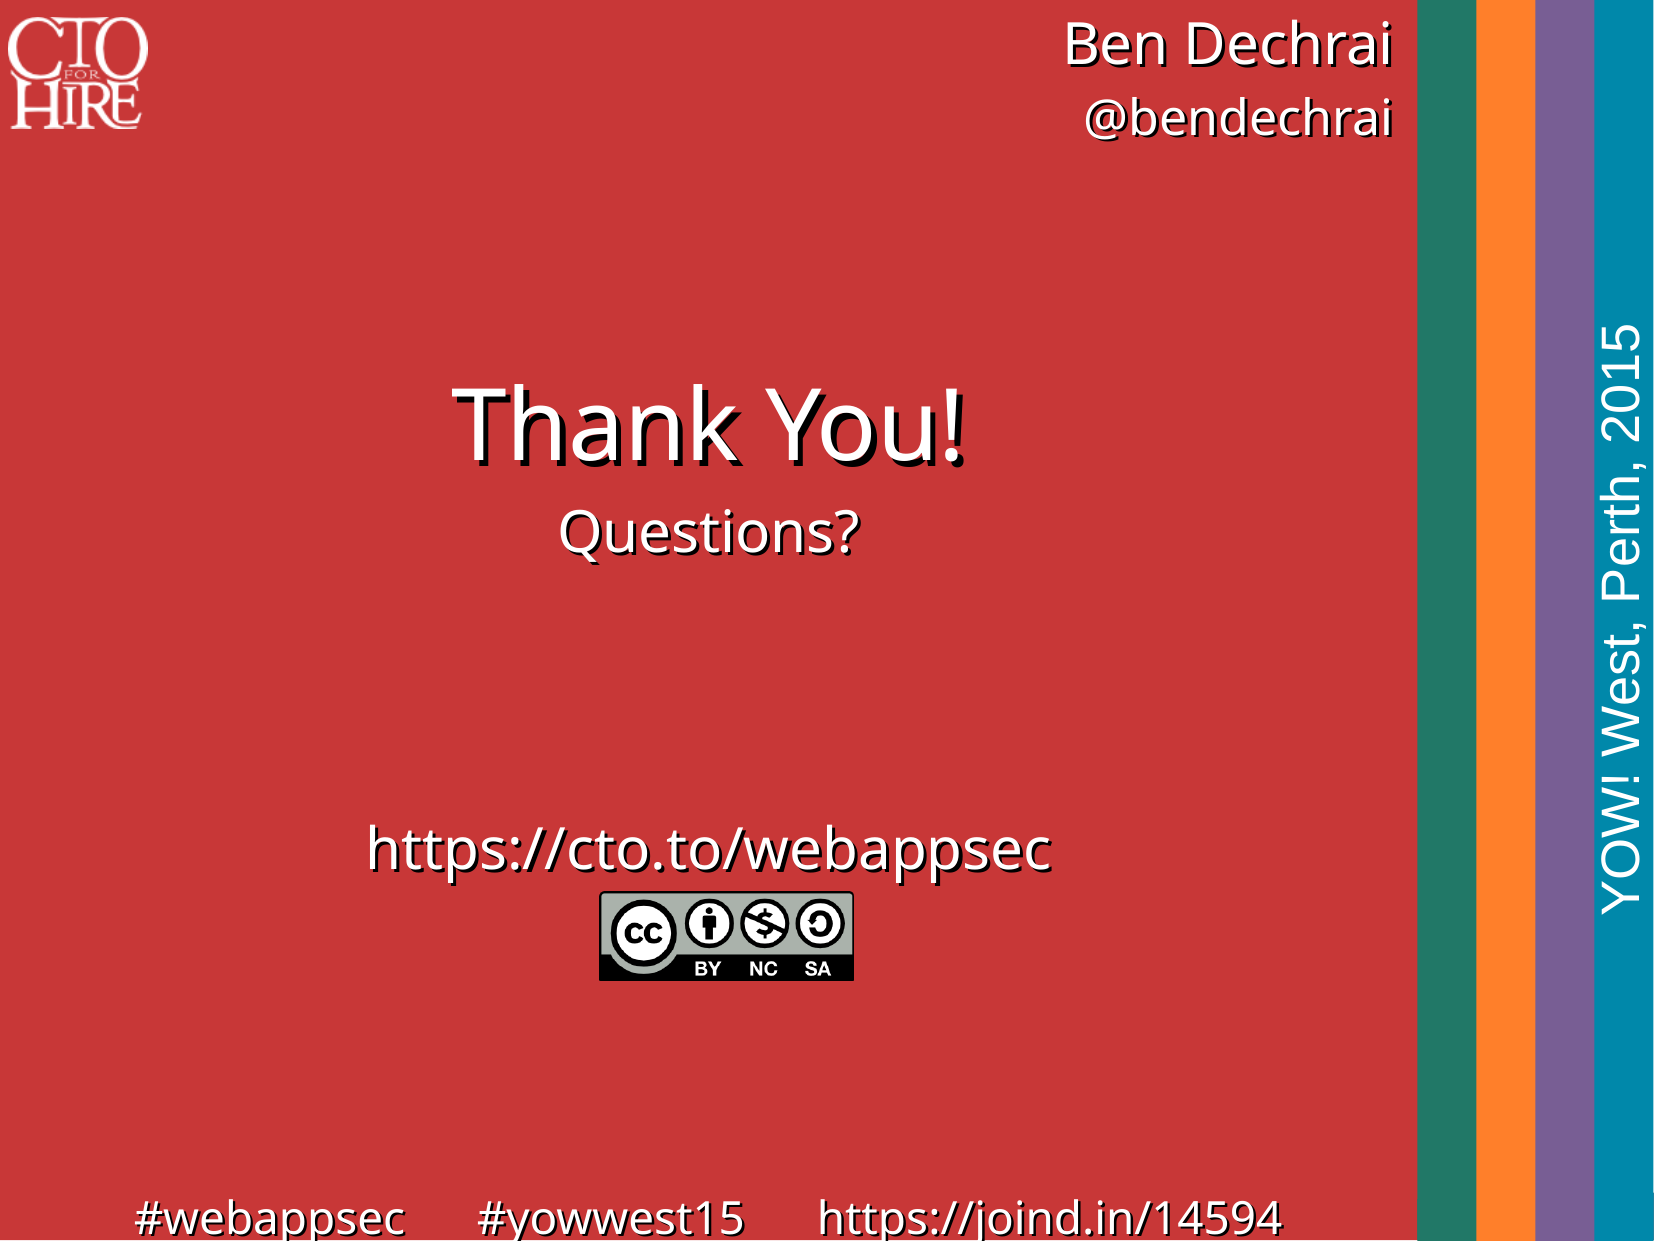

# Thank You!
Questions?
https://cto.to/webappsec
Ben Dechrai
@bendechrai
YOW! West, Perth, 2015